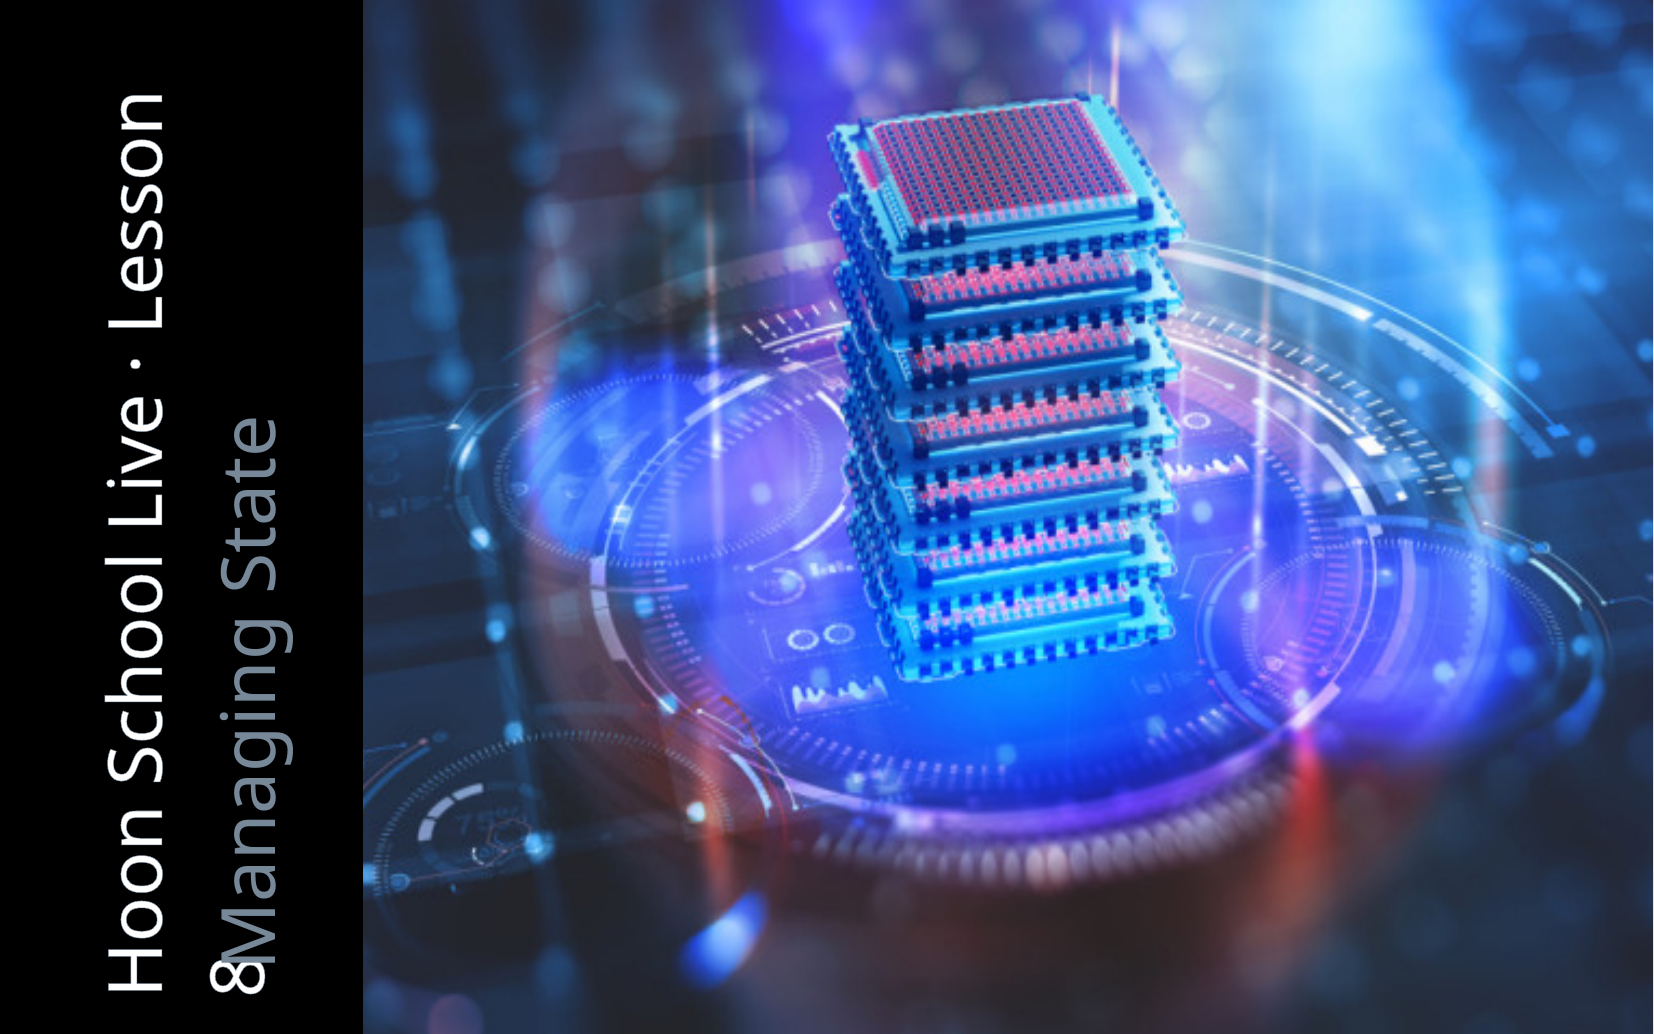

Hoon School Live · Lesson 8
Managing State